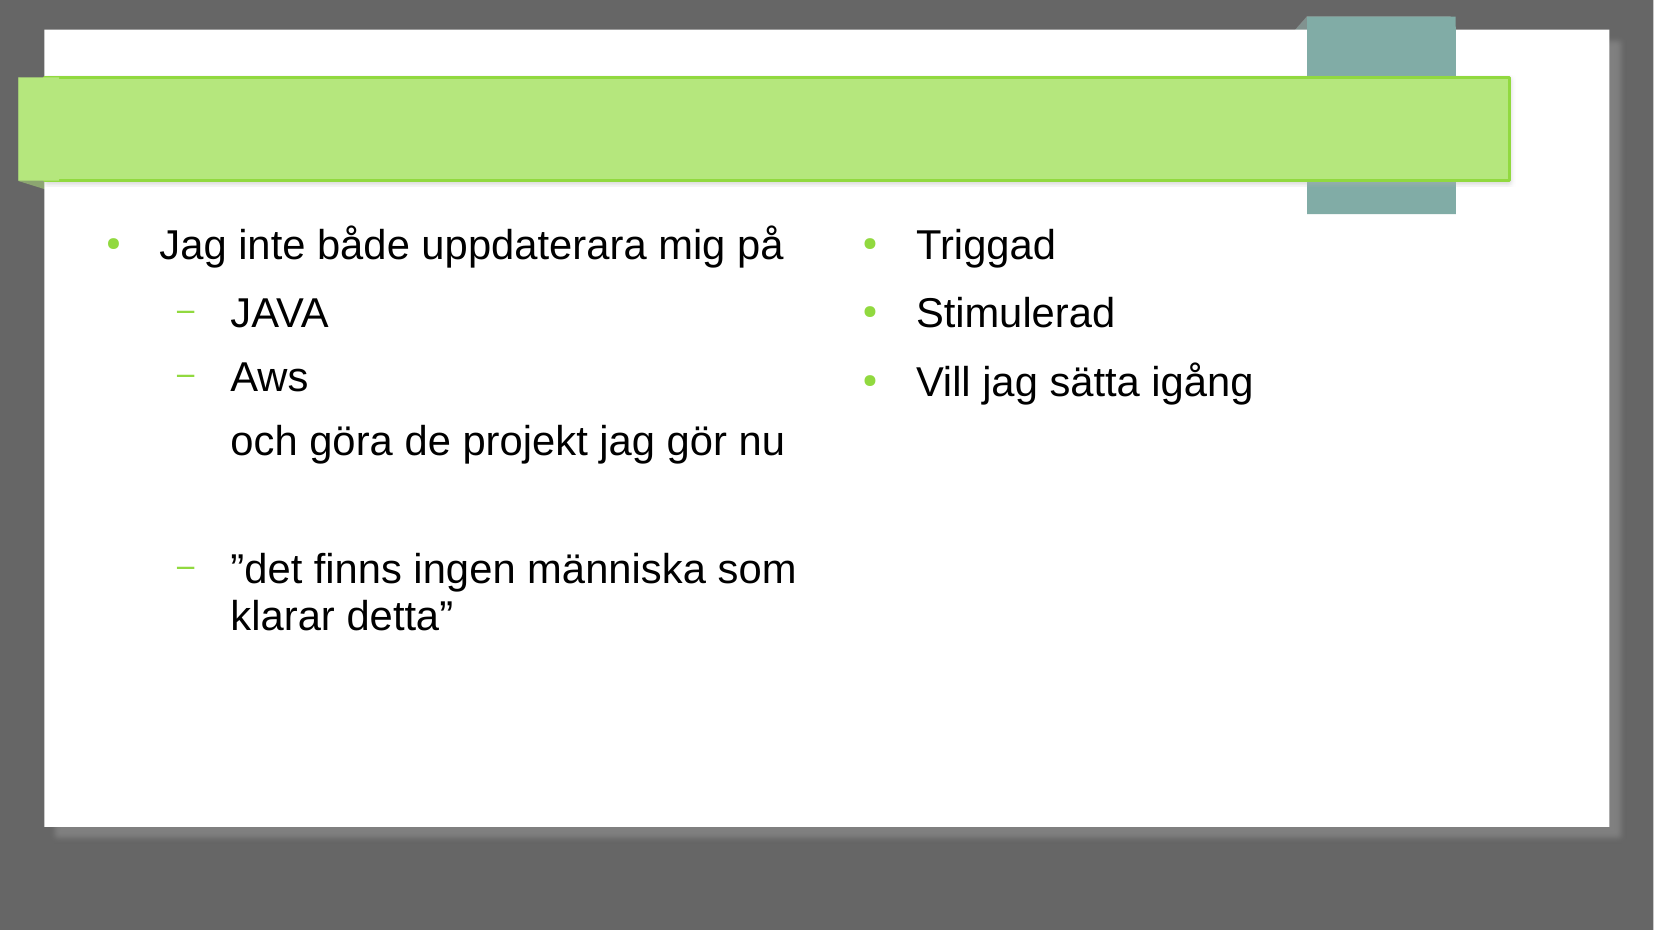

#
Jag inte både uppdaterara mig på
JAVA
Aws
och göra de projekt jag gör nu
”det finns ingen människa som klarar detta”
Triggad
Stimulerad
Vill jag sätta igång